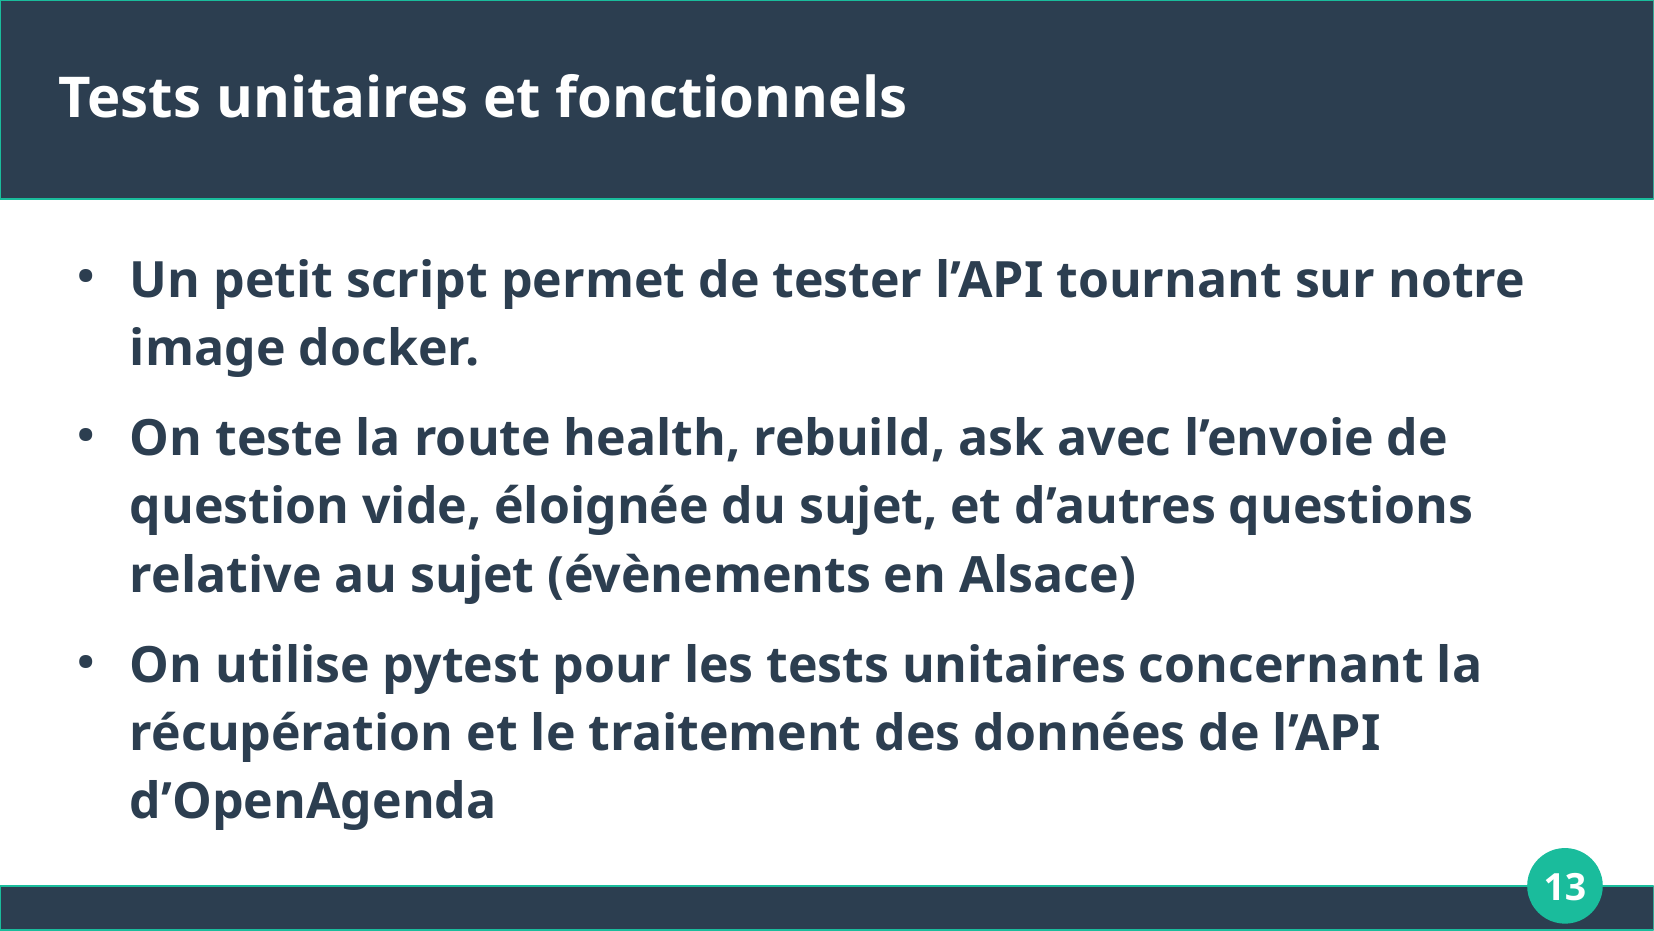

# Tests unitaires et fonctionnels
Un petit script permet de tester l’API tournant sur notre image docker.
On teste la route health, rebuild, ask avec l’envoie de question vide, éloignée du sujet, et d’autres questions relative au sujet (évènements en Alsace)
On utilise pytest pour les tests unitaires concernant la récupération et le traitement des données de l’API d’OpenAgenda
13